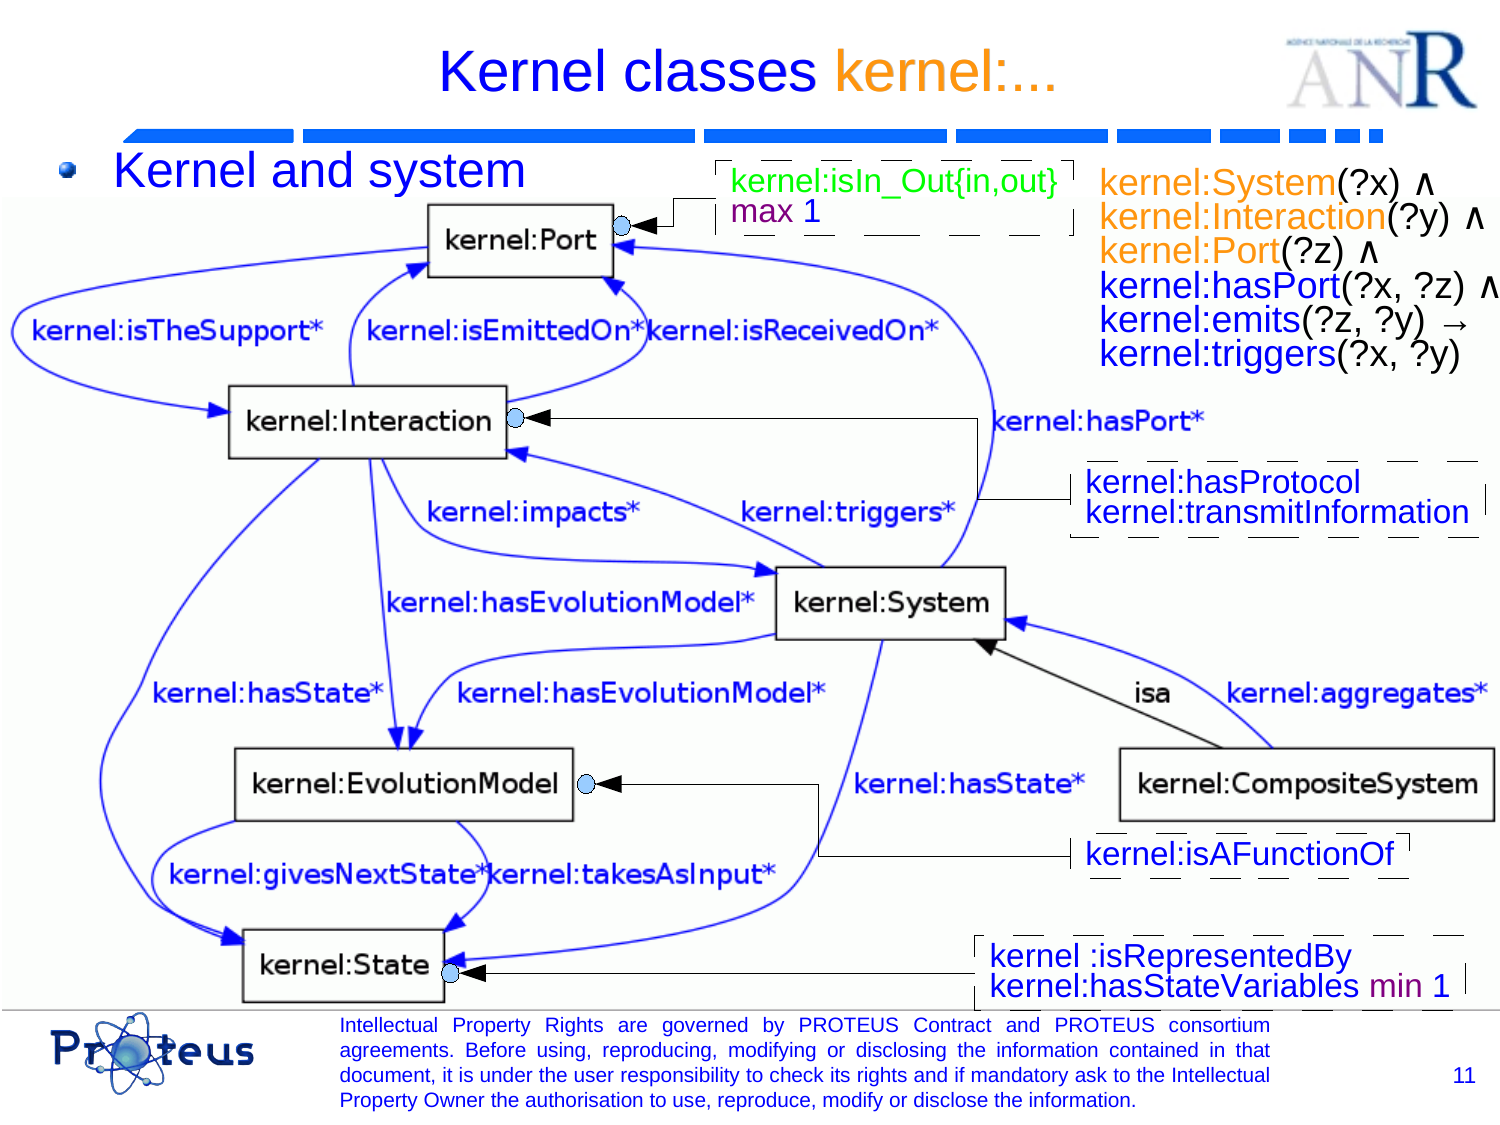

# Kernel classes kernel:...
Kernel and system
kernel:isIn_Out{in,out}
max 1
kernel:System(?x) ∧
kernel:Interaction(?y) ∧
kernel:Port(?z) ∧
kernel:hasPort(?x, ?z) ∧
kernel:emits(?z, ?y) →
kernel:triggers(?x, ?y)
kernel:hasProtocol
kernel:transmitInformation
kernel:isAFunctionOf
kernel :isRepresentedBy
kernel:hasStateVariables min 1
11